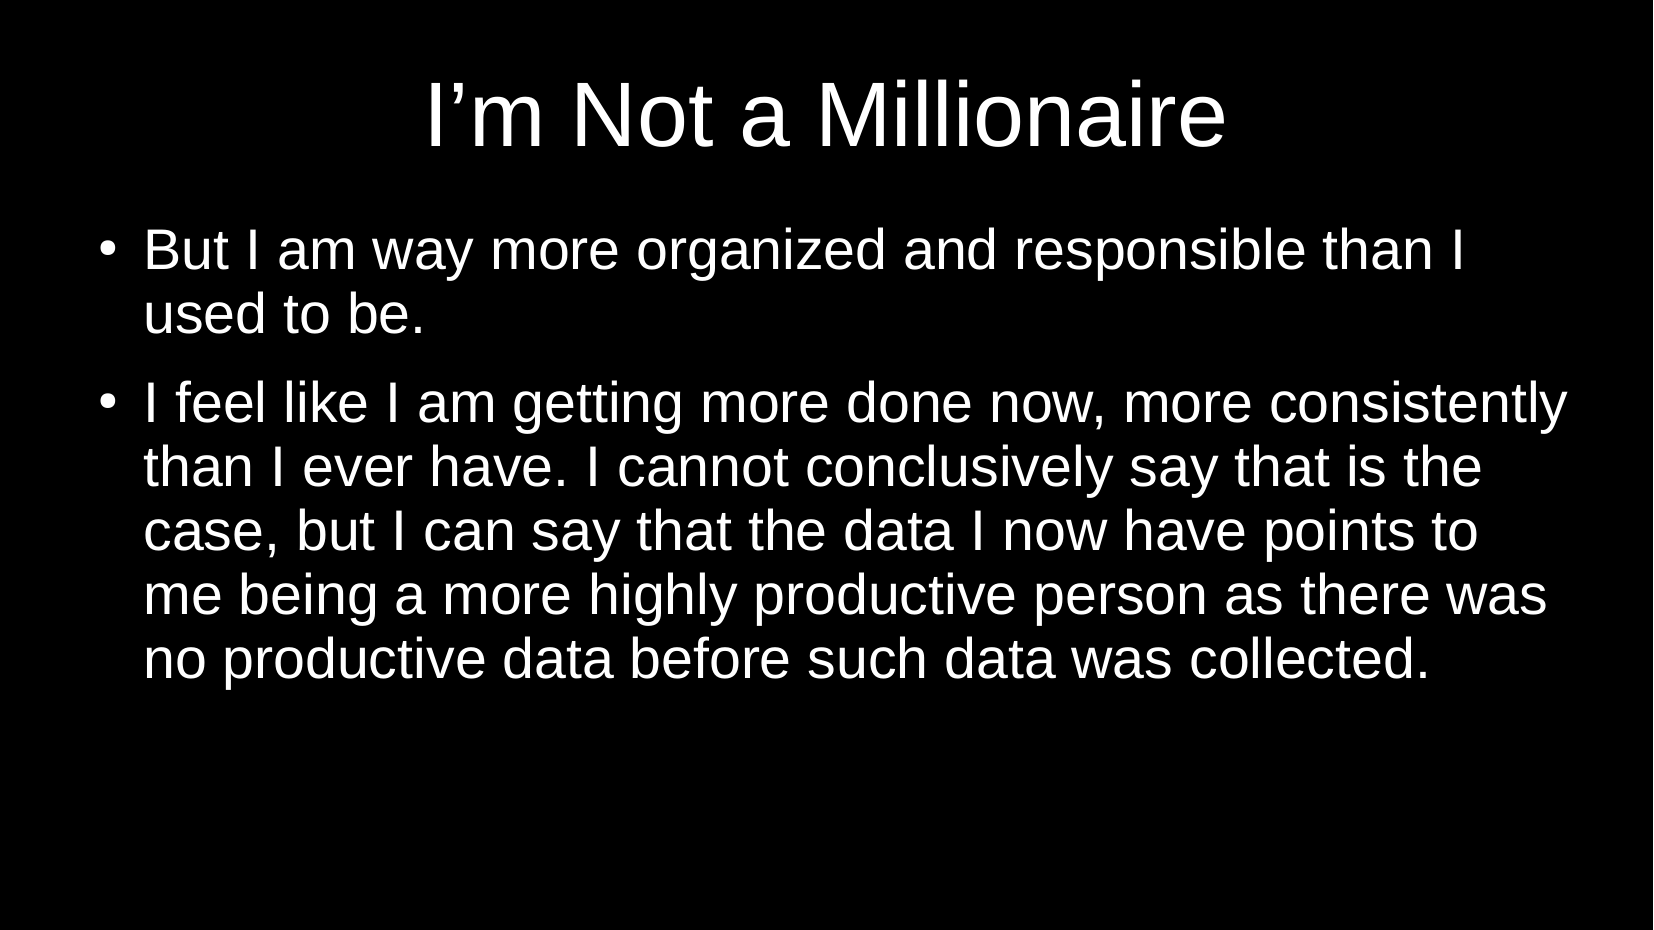

# I’m Not a Millionaire
But I am way more organized and responsible than I used to be.
I feel like I am getting more done now, more consistently than I ever have. I cannot conclusively say that is the case, but I can say that the data I now have points to me being a more highly productive person as there was no productive data before such data was collected.